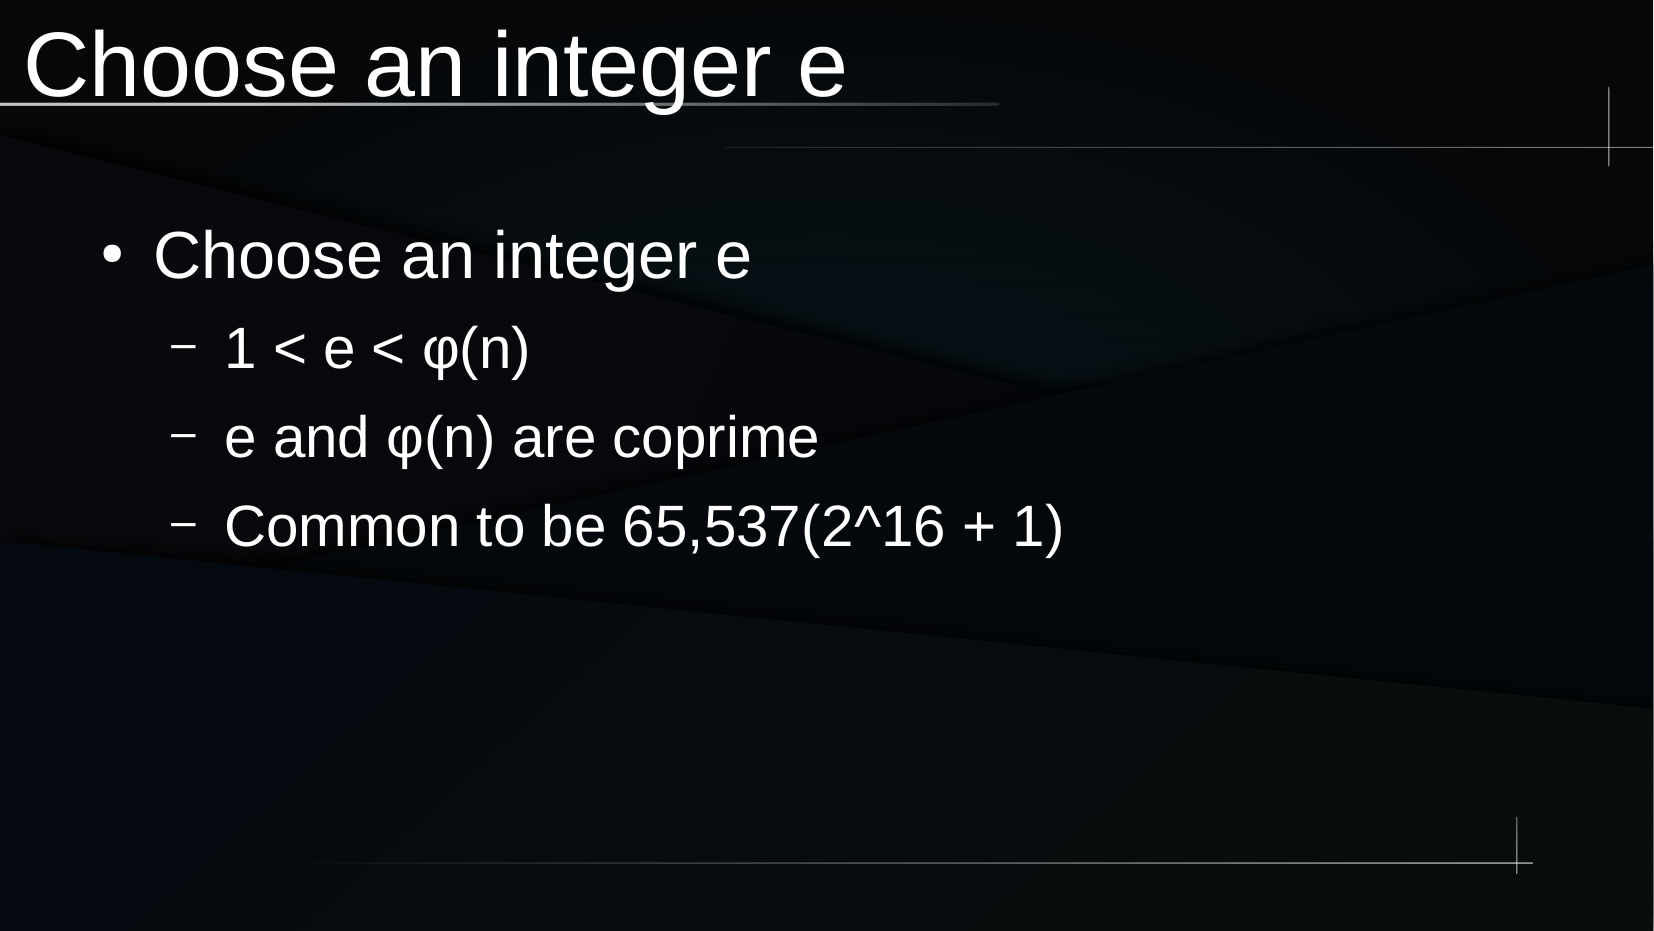

# Choose an integer e
Choose an integer e
1 < e < φ(n)
e and φ(n) are coprime
Common to be 65,537(2^16 + 1)